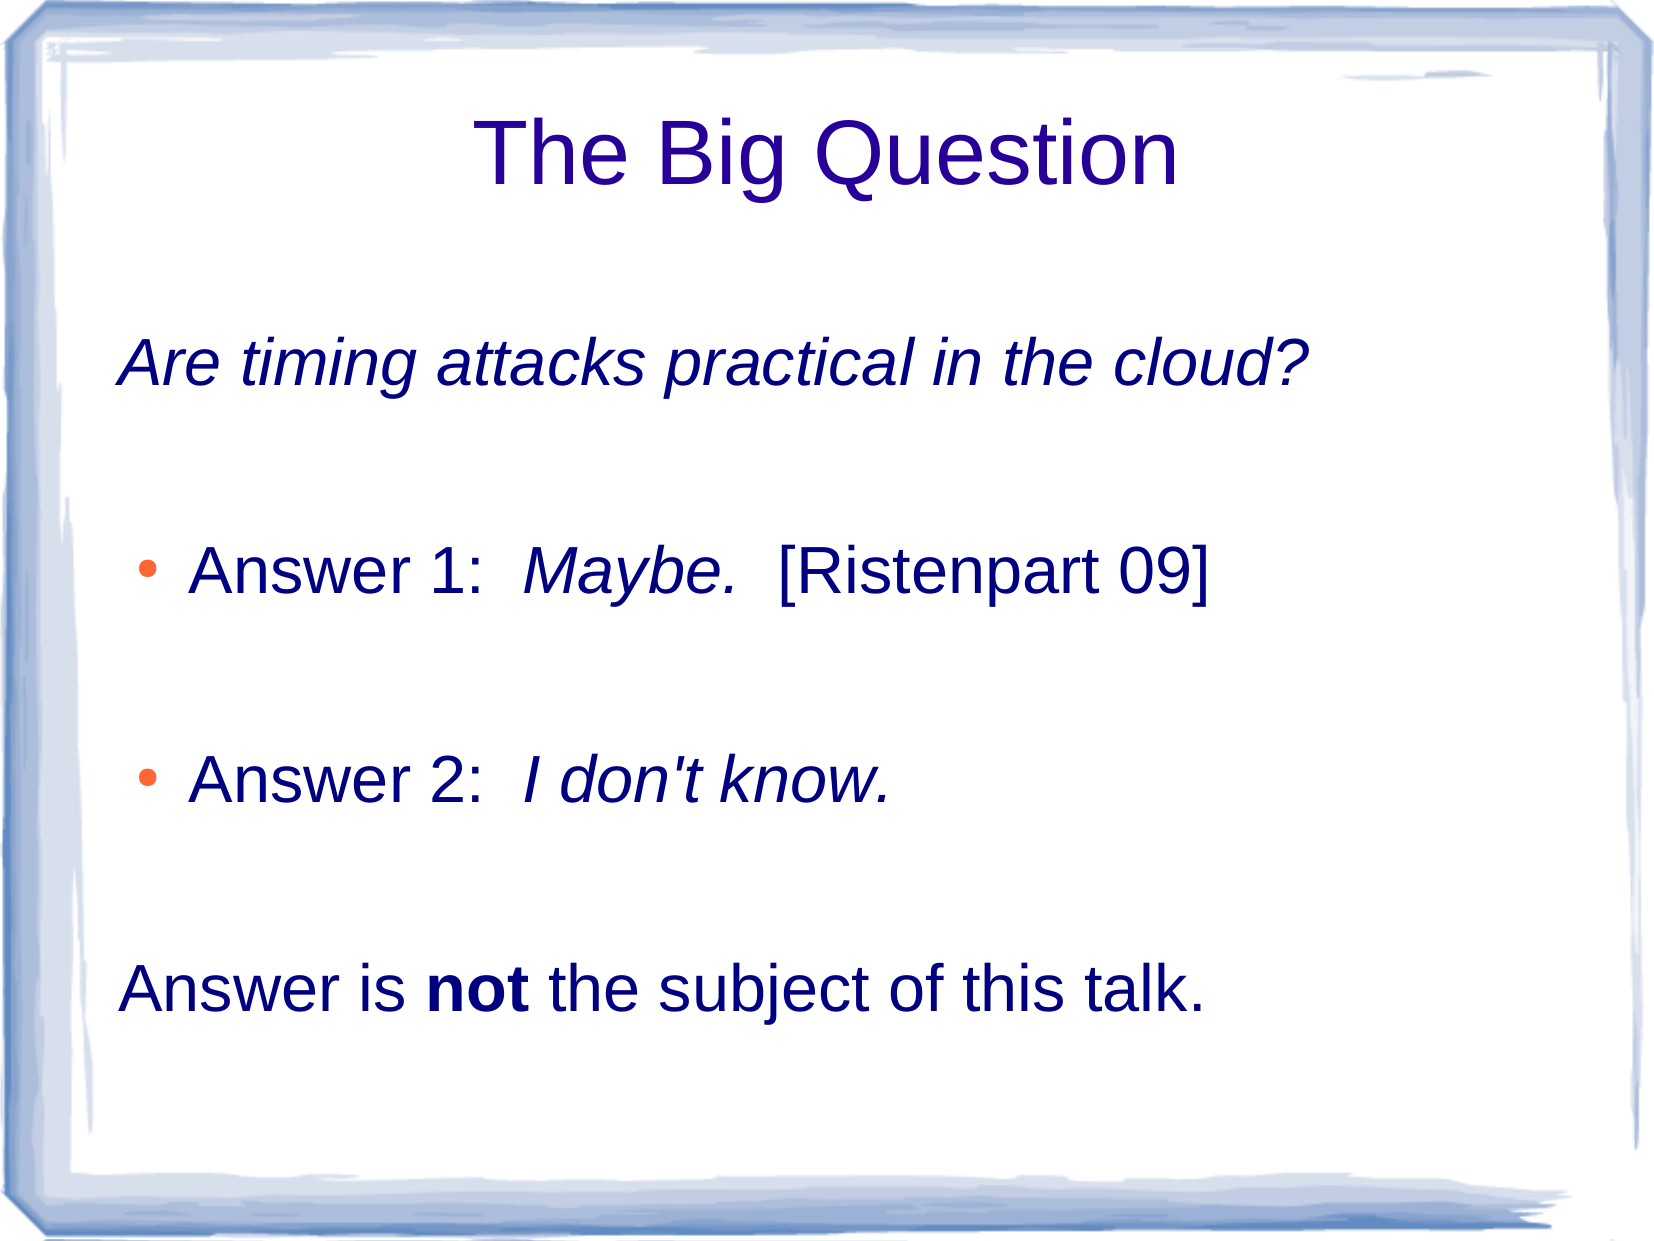

# The Big Question
Are timing attacks practical in the cloud?
Answer 1: Maybe. [Ristenpart 09]
Answer 2: I don't know.
Answer is not the subject of this talk.